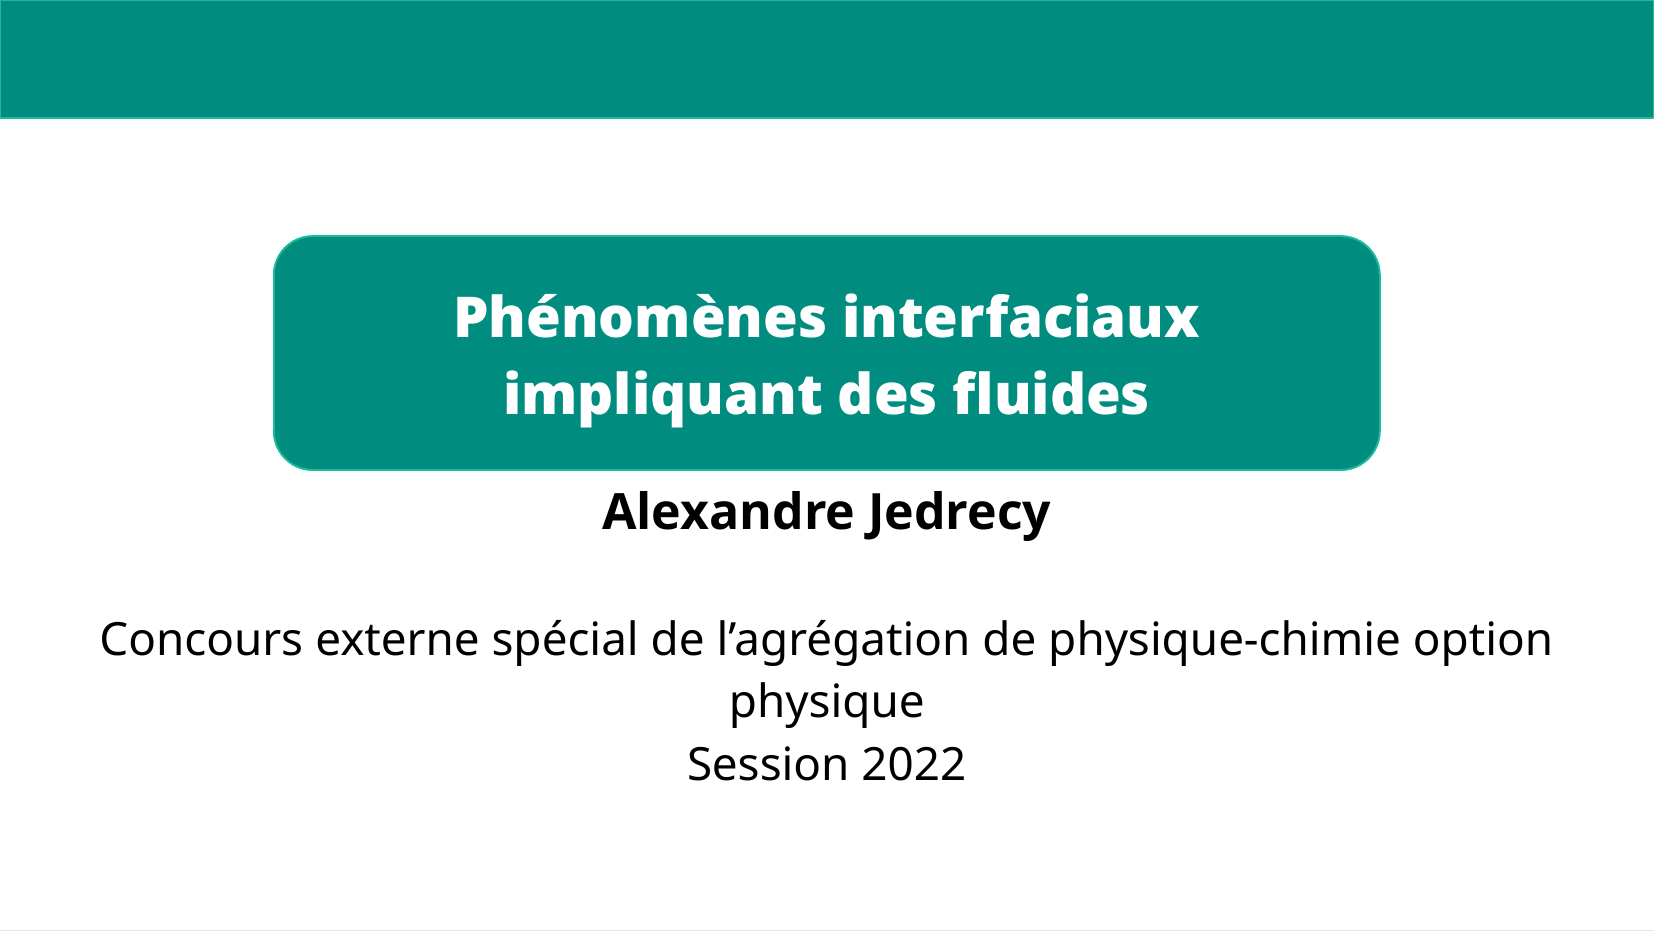

# Phénomènes interfaciaux impliquant des fluides
Alexandre Jedrecy
Concours externe spécial de l’agrégation de physique-chimie option physique
Session 2022